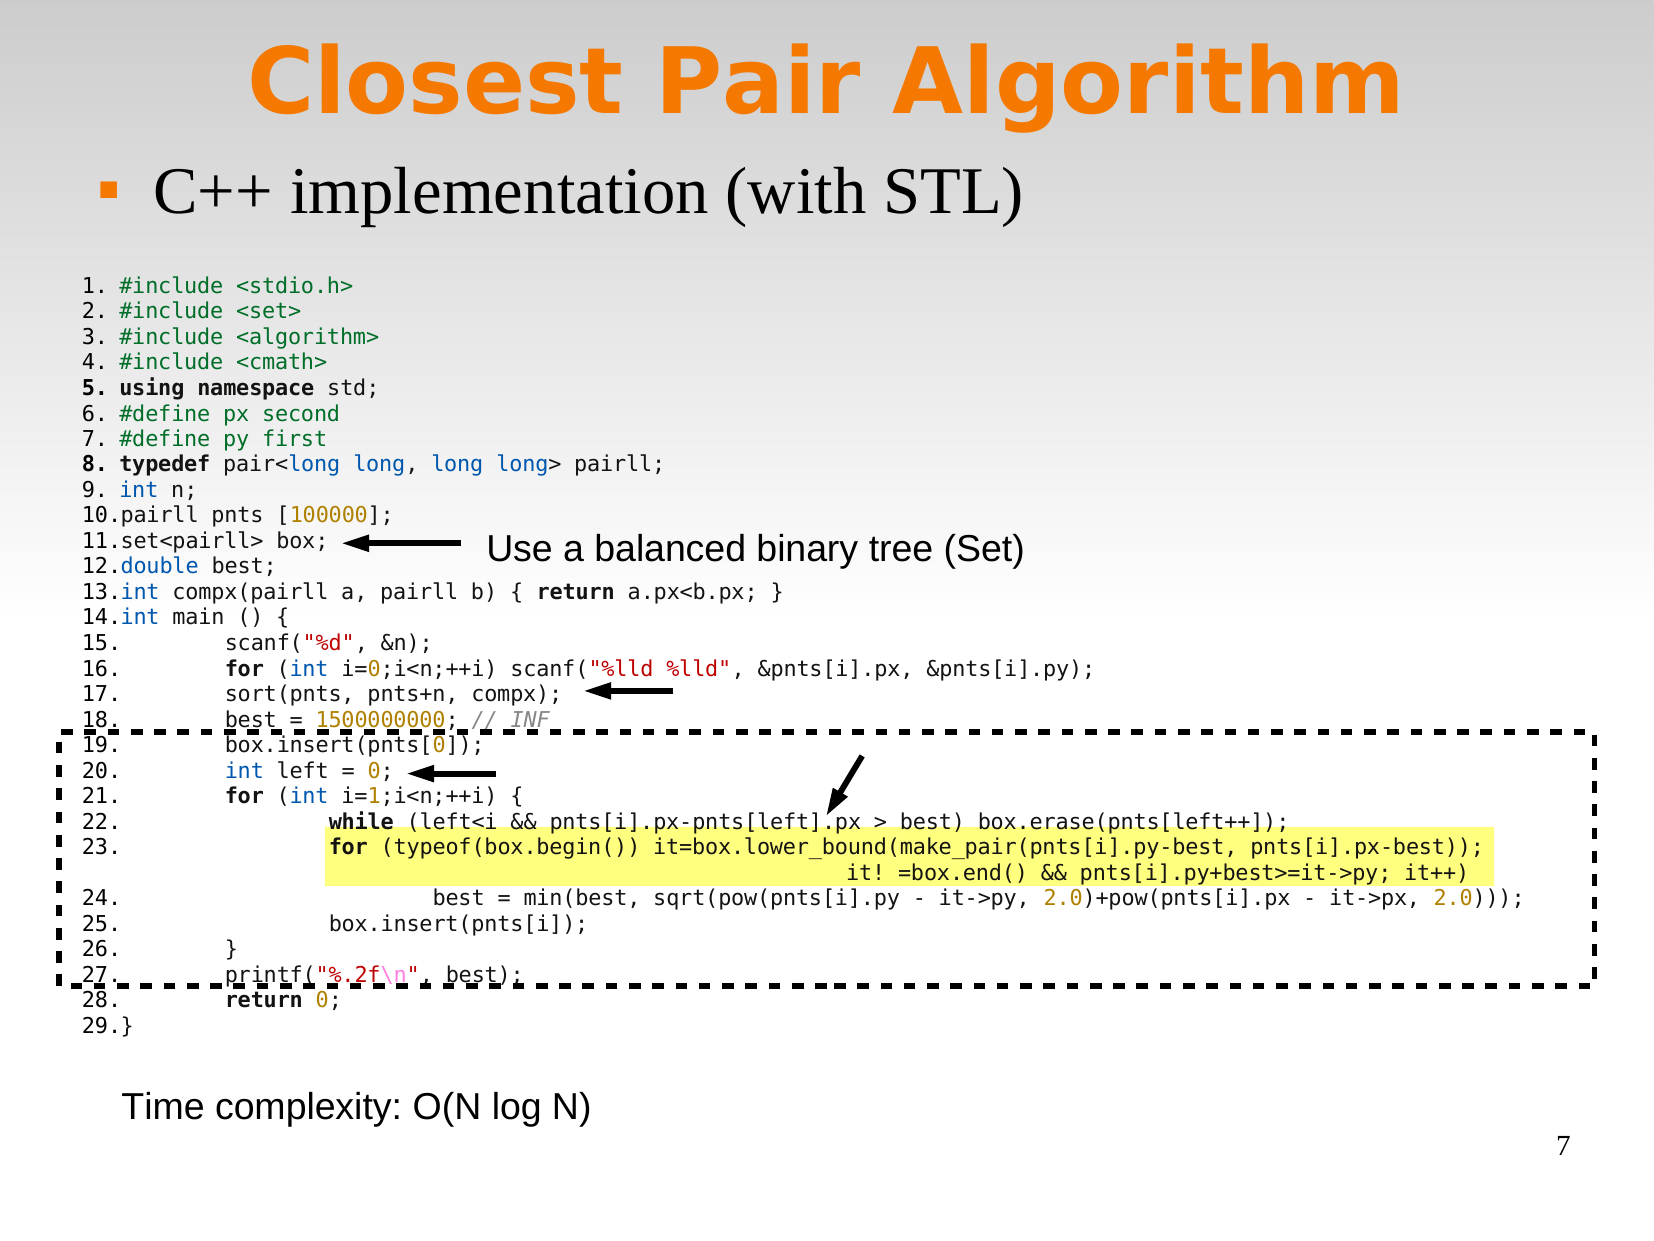

# Closest Pair Algorithm
C++ implementation (with STL)
#include <stdio.h>
#include <set>
#include <algorithm>
#include <cmath>
using namespace std;
#define px second
#define py first
typedef pair<long long, long long> pairll;
int n;
pairll pnts [100000];
set<pairll> box;
double best;
int compx(pairll a, pairll b) { return a.px<b.px; }
int main () {
 scanf("%d", &n);
 for (int i=0;i<n;++i) scanf("%lld %lld", &pnts[i].px, &pnts[i].py);
 sort(pnts, pnts+n, compx);
 best = 1500000000; // INF
 box.insert(pnts[0]);
 int left = 0;
 for (int i=1;i<n;++i) {
 while (left<i && pnts[i].px-pnts[left].px > best) box.erase(pnts[left++]);
 for (typeof(box.begin()) it=box.lower_bound(make_pair(pnts[i].py-best, pnts[i].px-best));
 it! =box.end() && pnts[i].py+best>=it->py; it++)
 best = min(best, sqrt(pow(pnts[i].py - it->py, 2.0)+pow(pnts[i].px - it->px, 2.0)));
 box.insert(pnts[i]);
 }
 printf("%.2f\n", best);
 return 0;
}
Use a balanced binary tree (Set)
Time complexity: O(N log N)
7